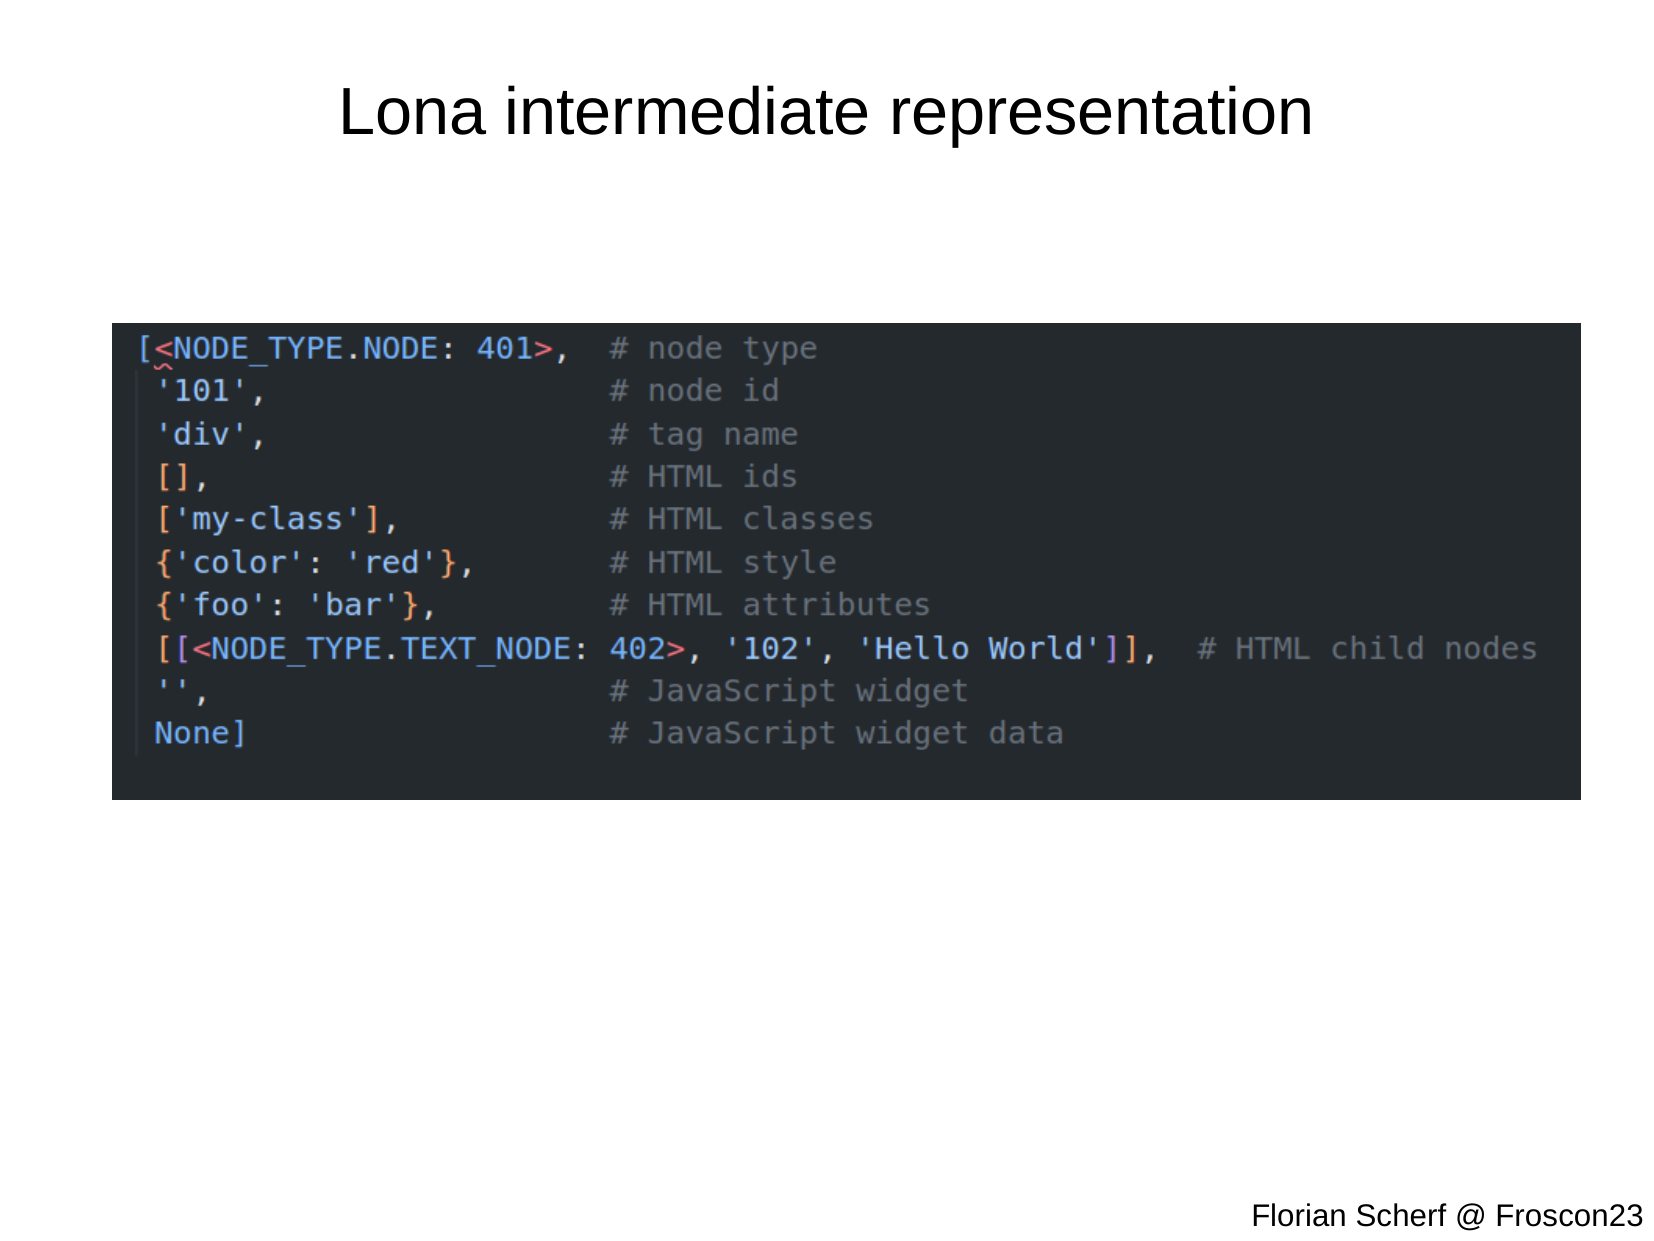

# Lona intermediate representation
Florian Scherf @ Froscon23